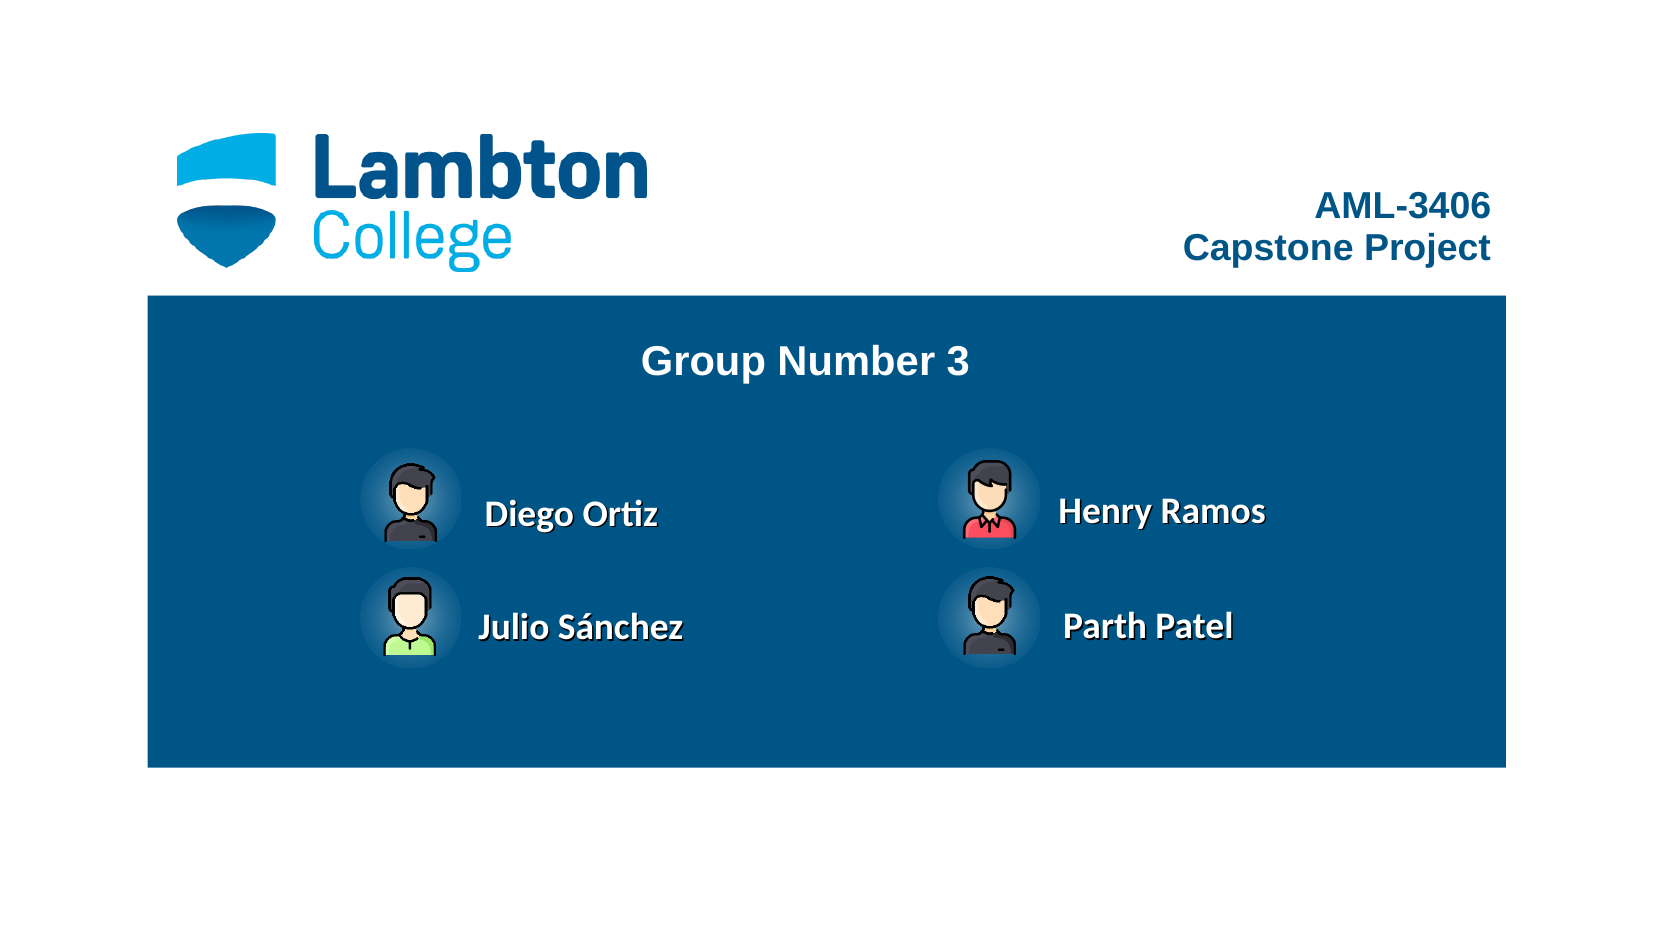

AML-3406
Capstone Project
Group Number 3
Henry Ramos
Diego Ortiz
Parth Patel
Julio Sánchez